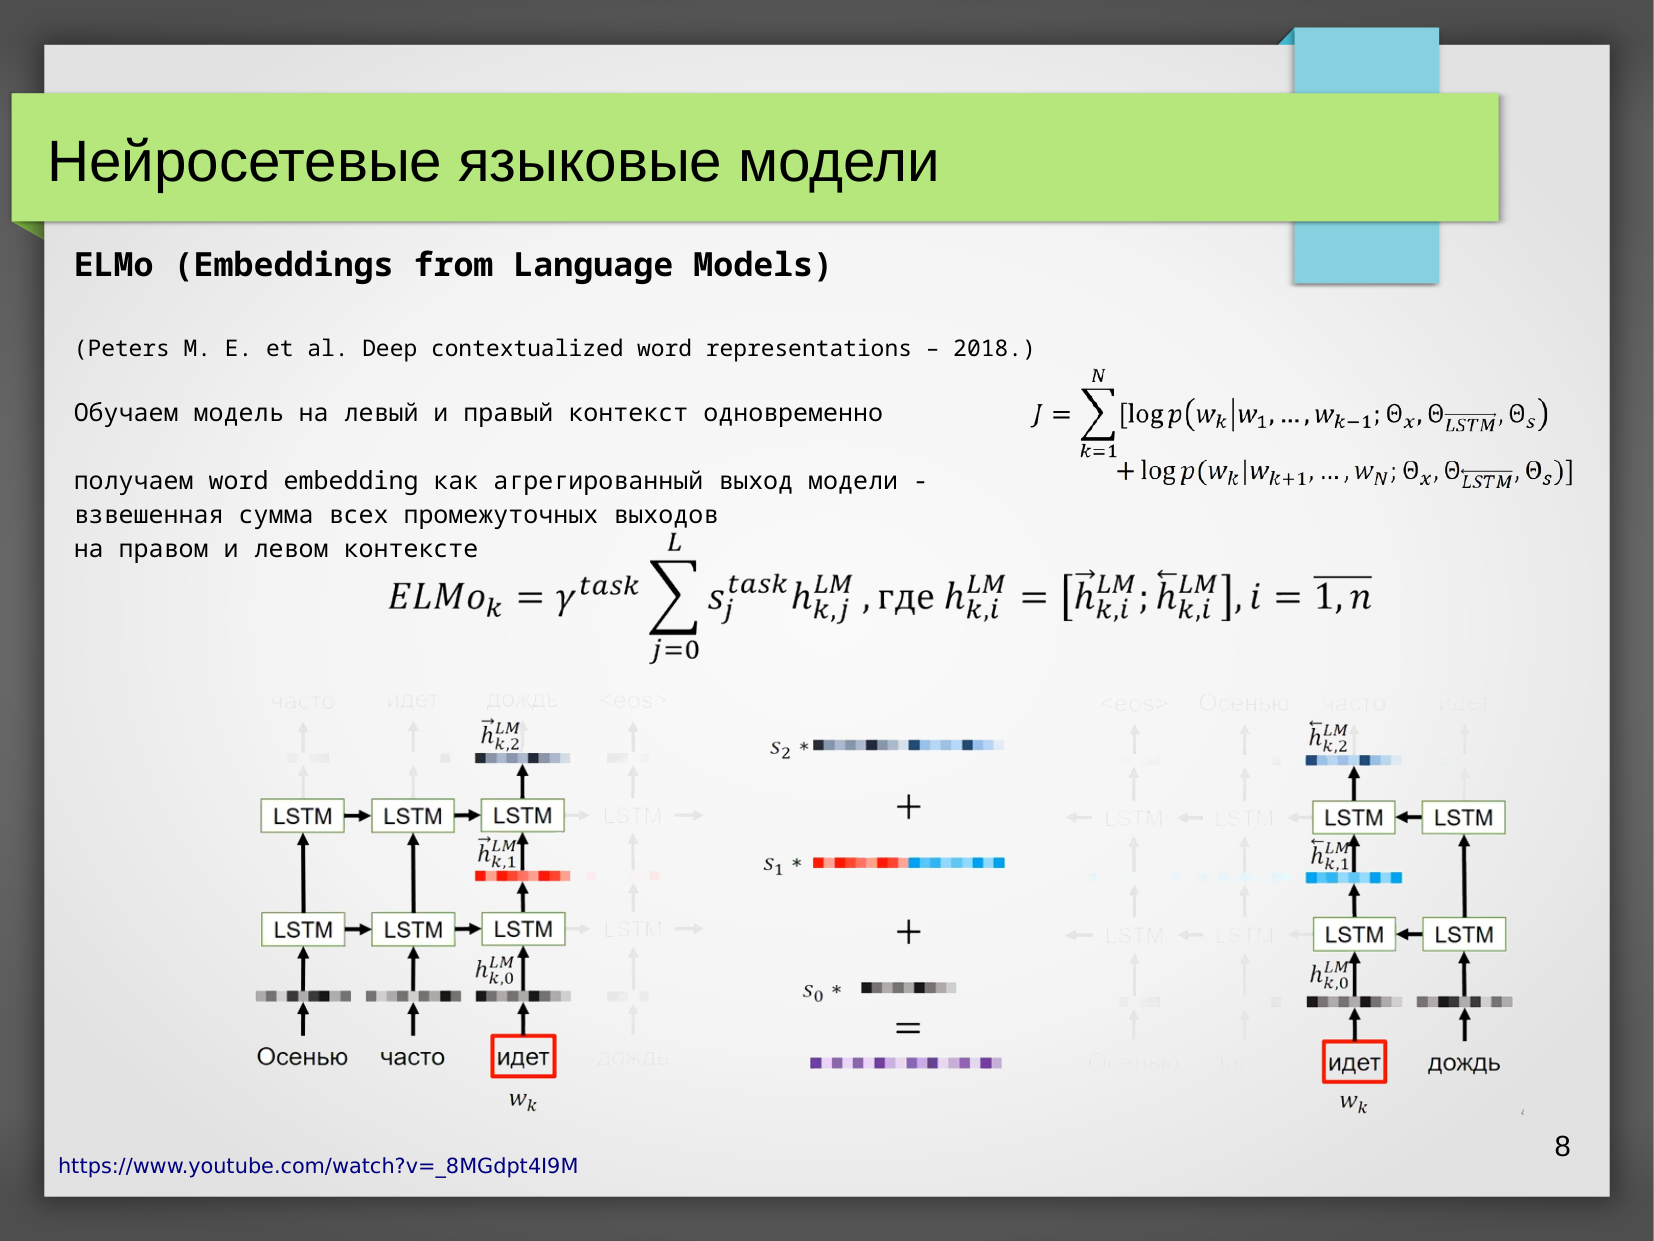

# Нейросетевые языковые модели
ELMo (Embeddings from Language Models)
(Peters M. E. et al. Deep contextualized word representations – 2018.)
Обучаем модель на левый и правый контекст одновременно
получаем word embedding как агрегированный выход модели -
взвешенная сумма всех промежуточных выходов
на правом и левом контексте
8
https://www.youtube.com/watch?v=_8MGdpt4I9M